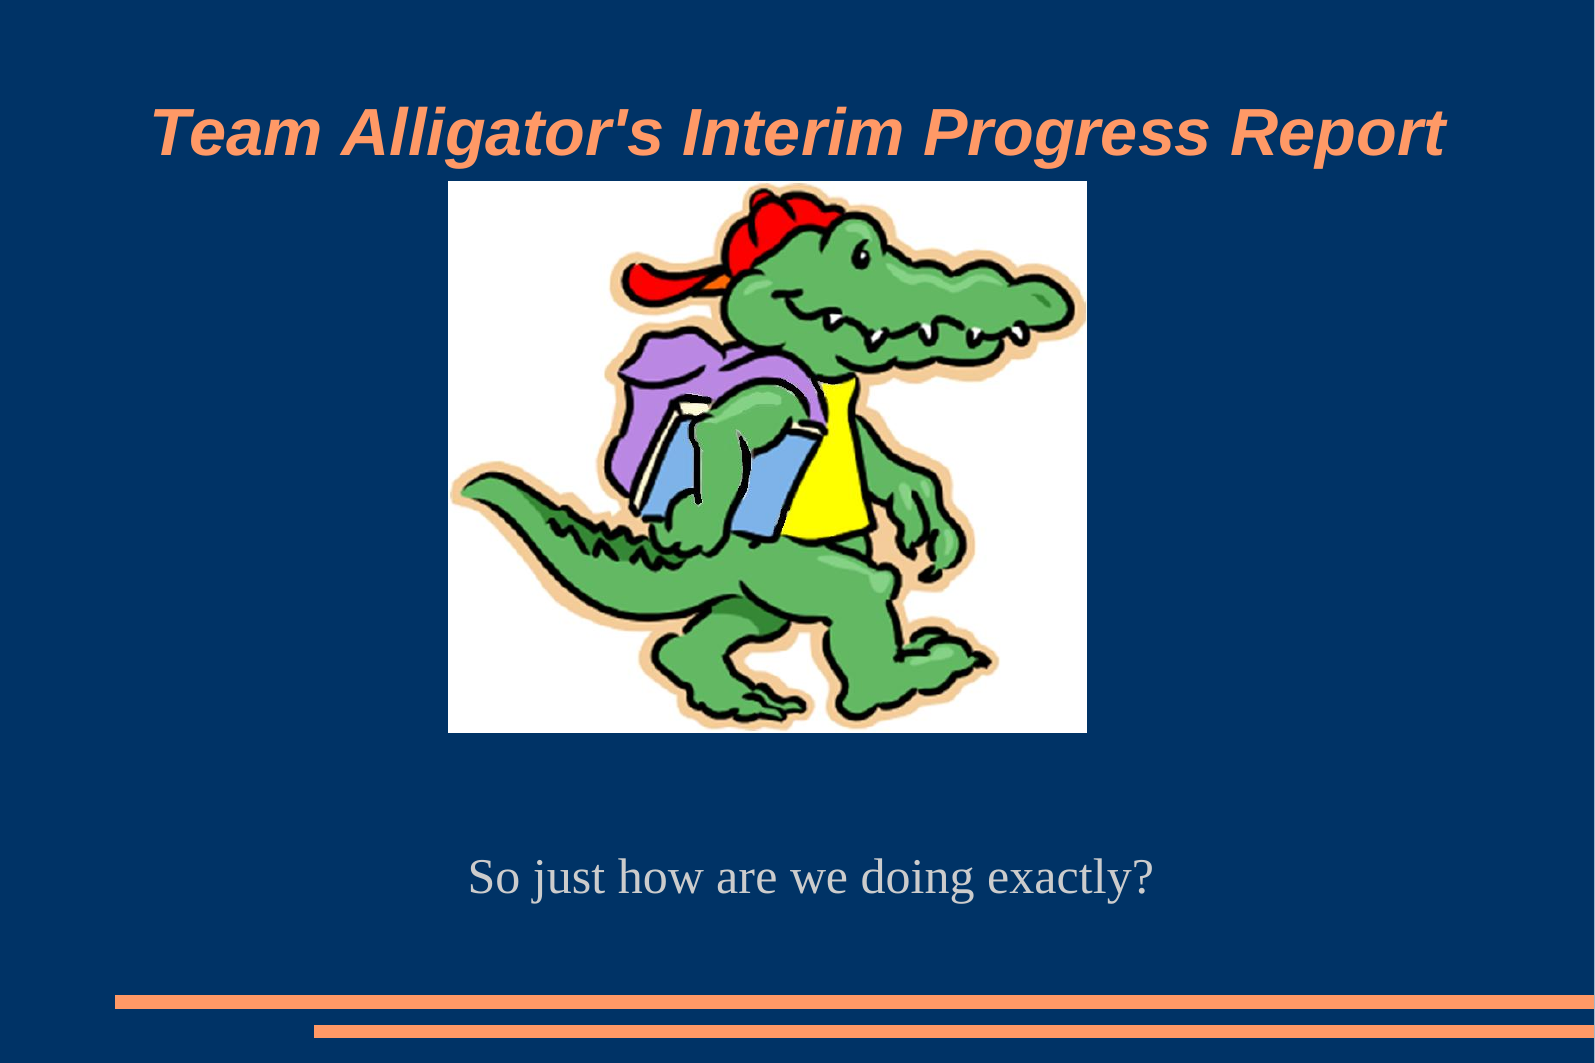

# Team Alligator's Interim Progress Report
So just how are we doing exactly?